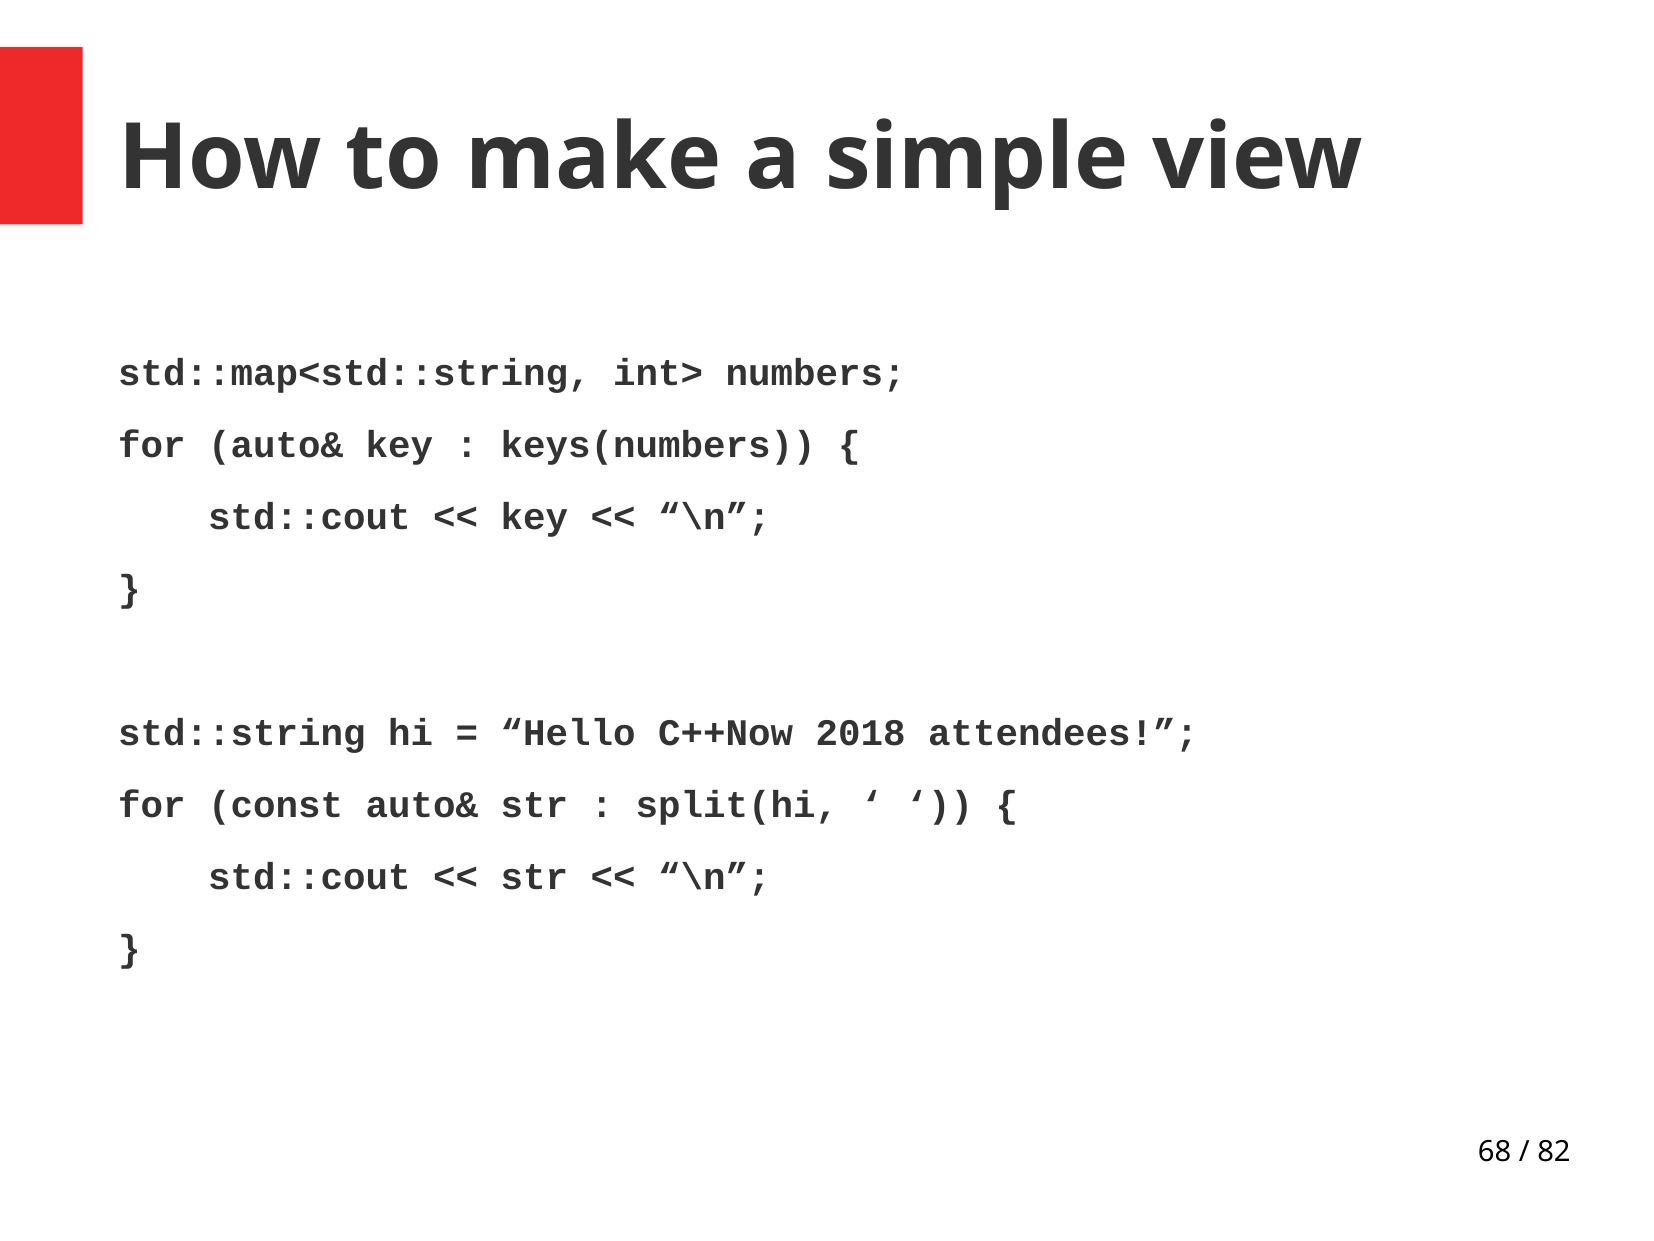

# How to make a simple view
std::map<std::string, int> numbers;
for (auto& key : keys(numbers)) {
 std::cout << key << “\n”;
}
std::string hi = “Hello C++Now 2018 attendees!”;
for (const auto& str : split(hi, ‘ ‘)) {
 std::cout << str << “\n”;
}
68